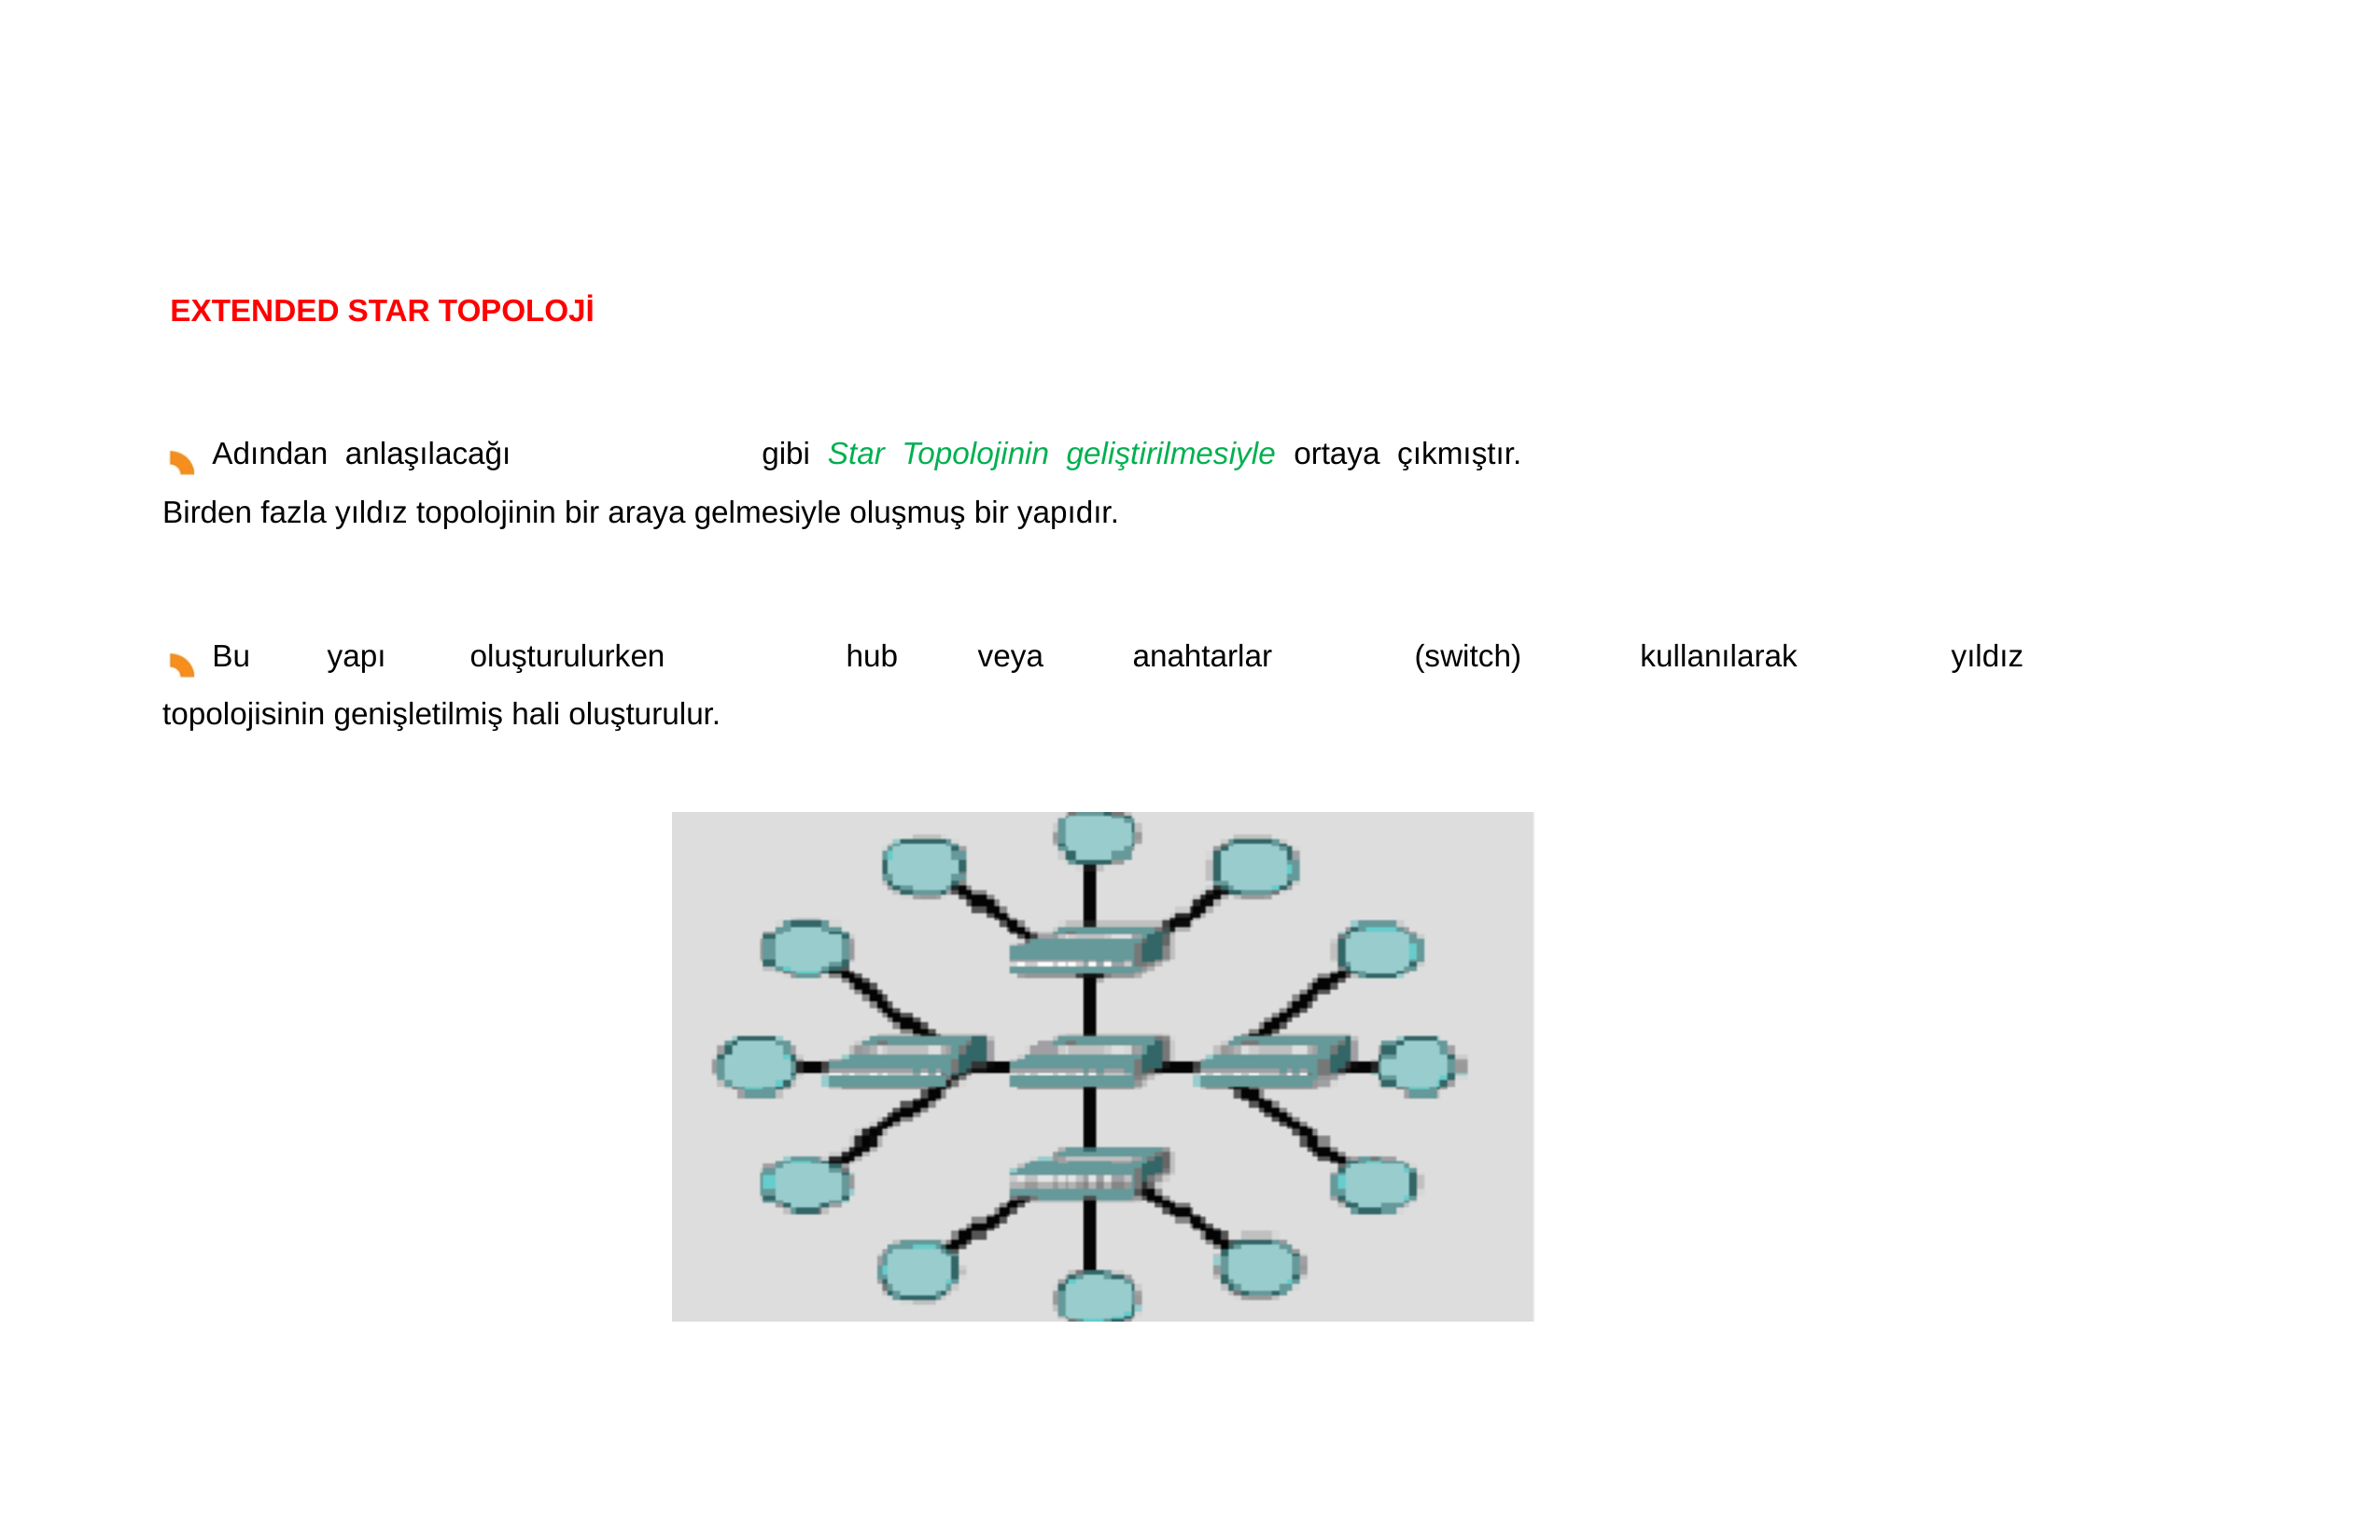

EXTENDED STAR TOPOLOJİ
 Adından anlaşılacağı
gibi Star Topolojinin geliştirilmesiyle ortaya çıkmıştır.
Birden fazla yıldız topolojinin bir araya gelmesiyle oluşmuş bir yapıdır.
 Bu
yapı
oluşturulurken
hub
veya
anahtarlar
(switch)
kullanılarak
yıldız
topolojisinin genişletilmiş hali oluşturulur.